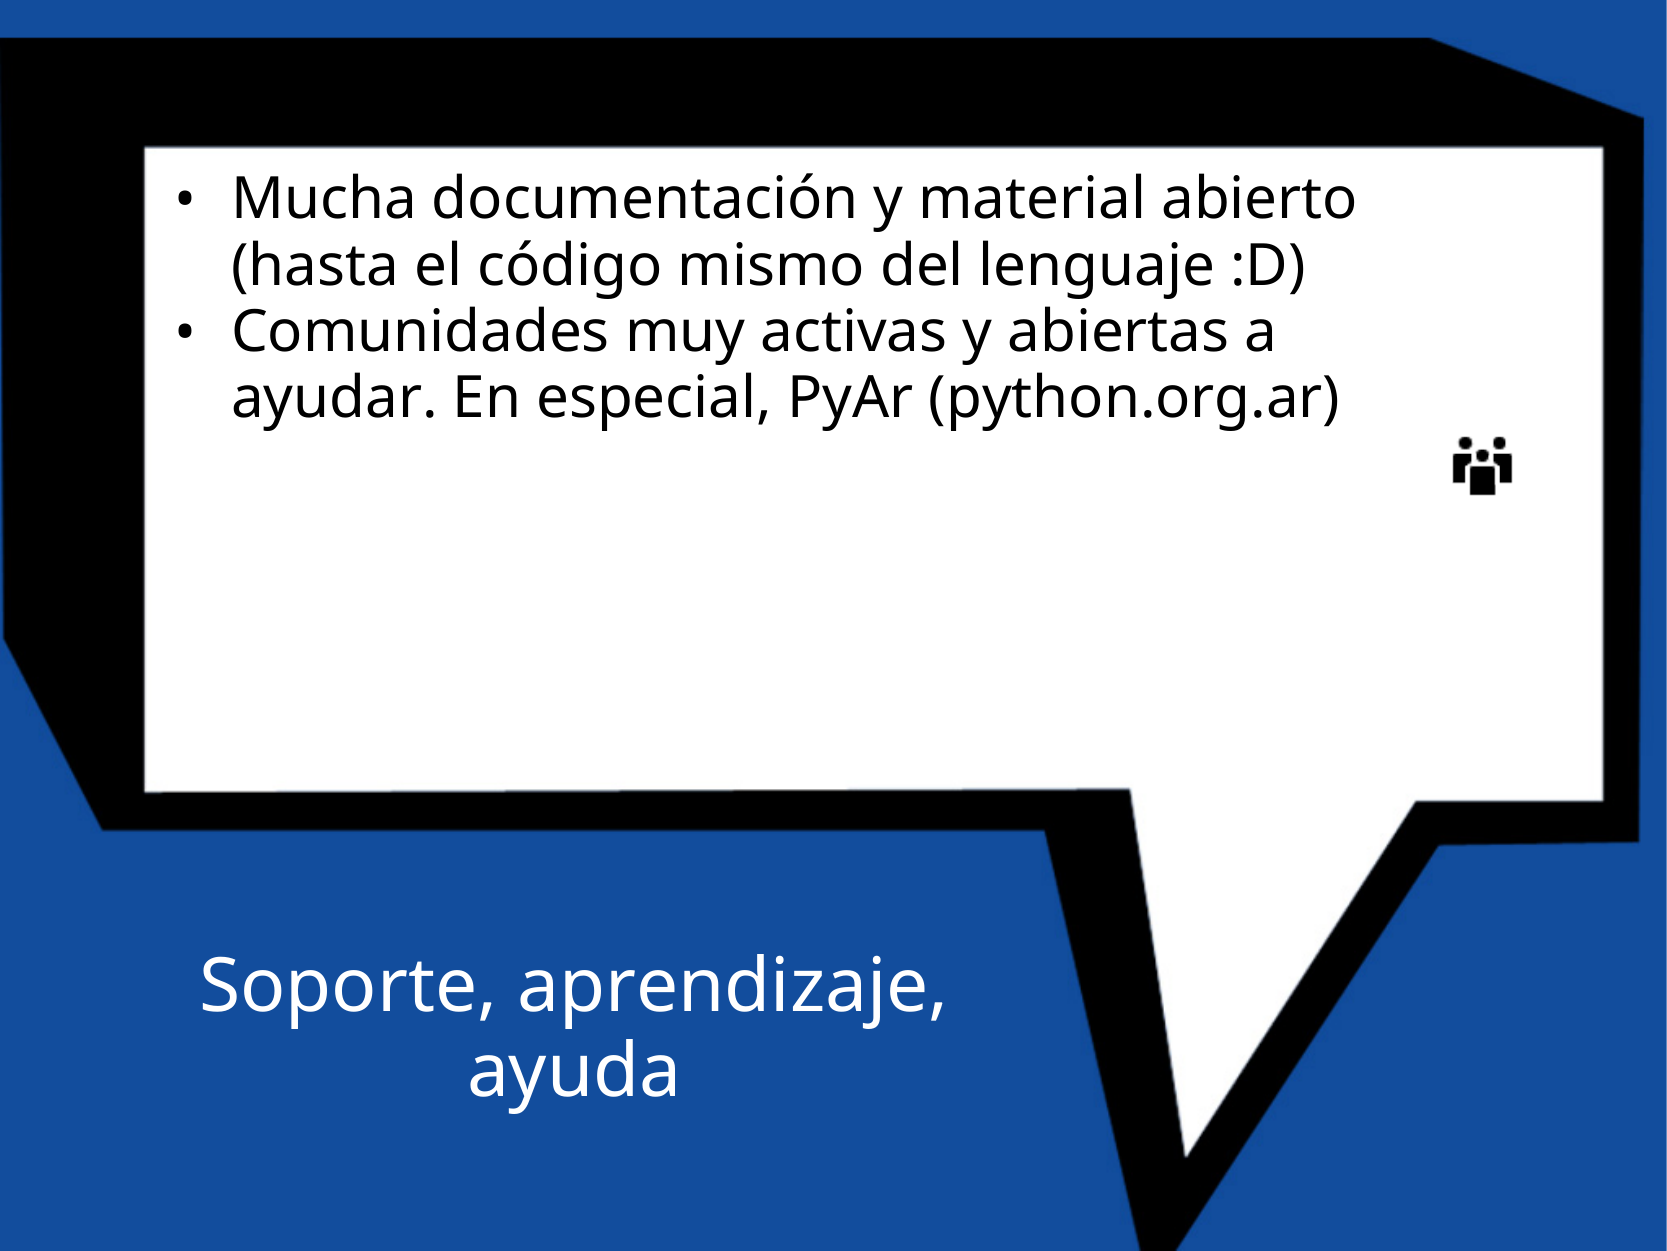

Mucha documentación y material abierto (hasta el código mismo del lenguaje :D)
Comunidades muy activas y abiertas a ayudar. En especial, PyAr (python.org.ar)
# Soporte, aprendizaje, ayuda